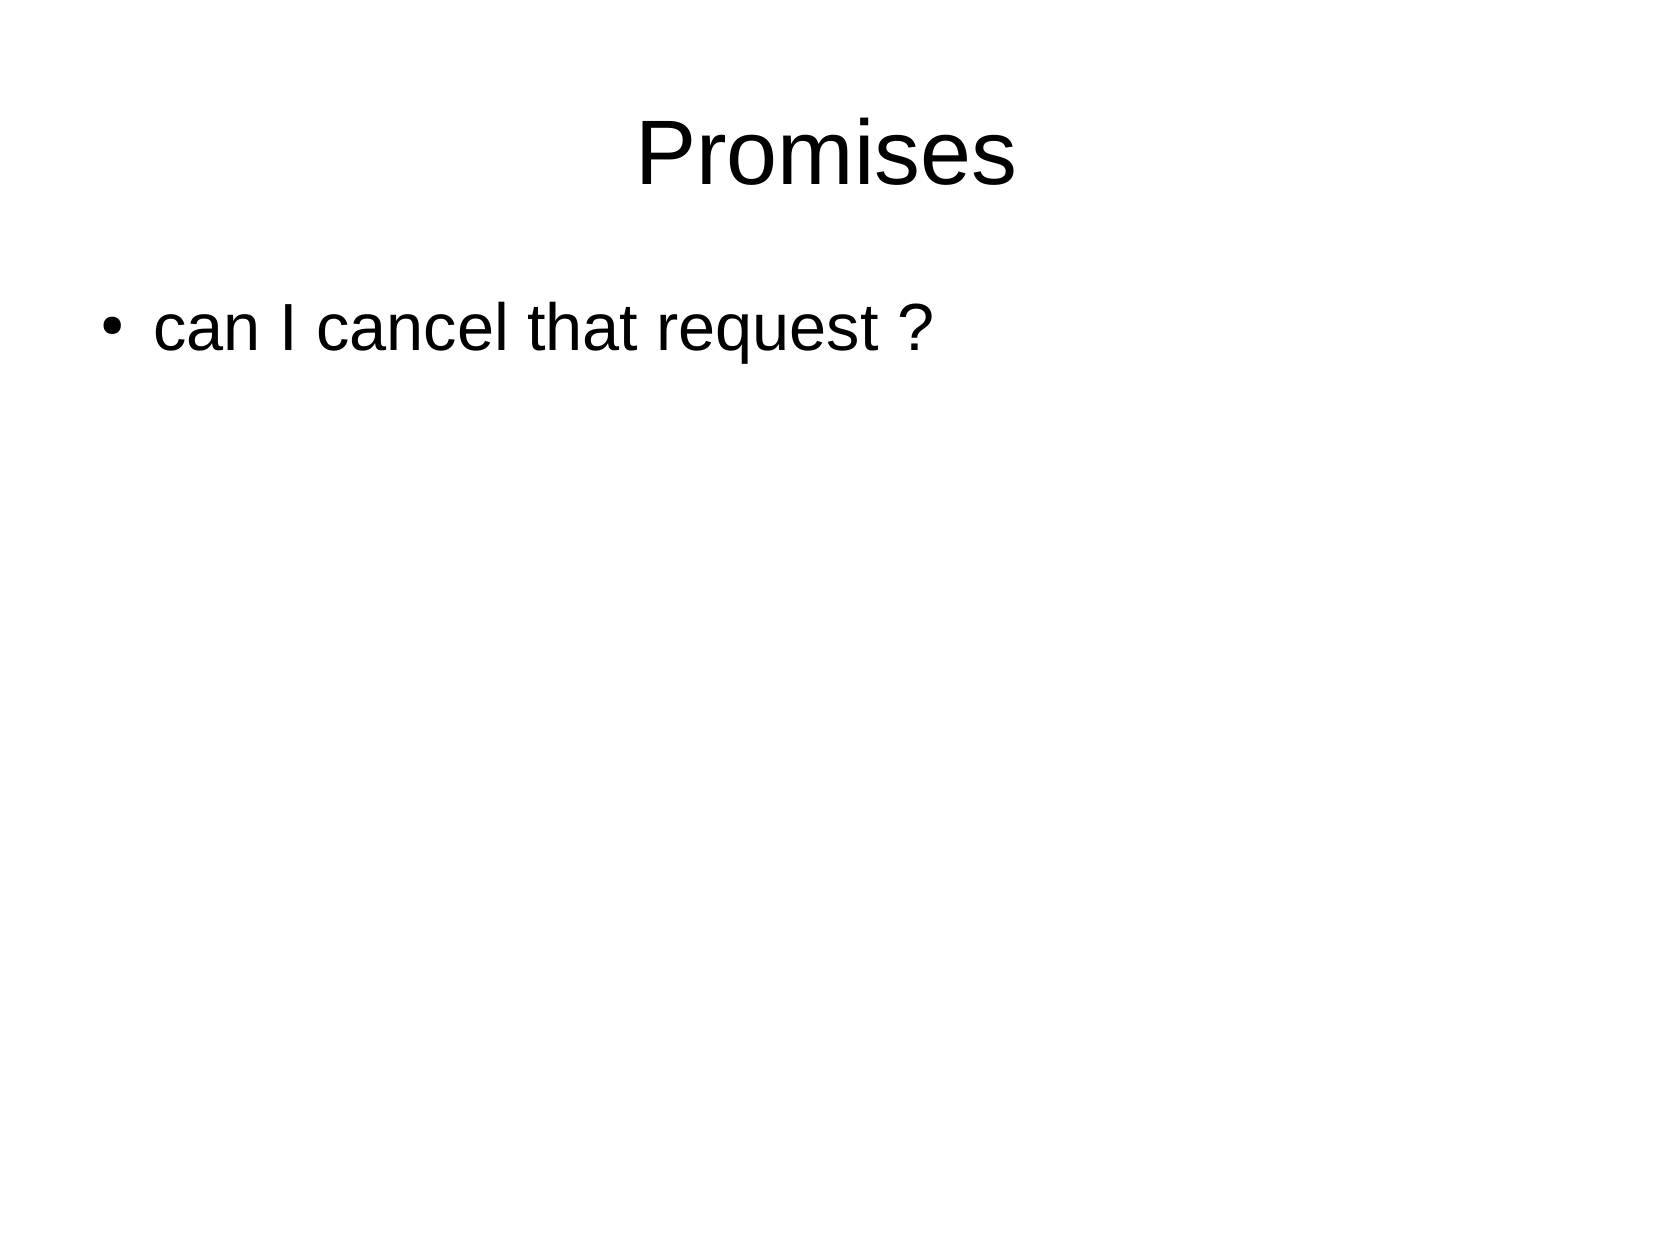

# Promises
can I cancel that request ?